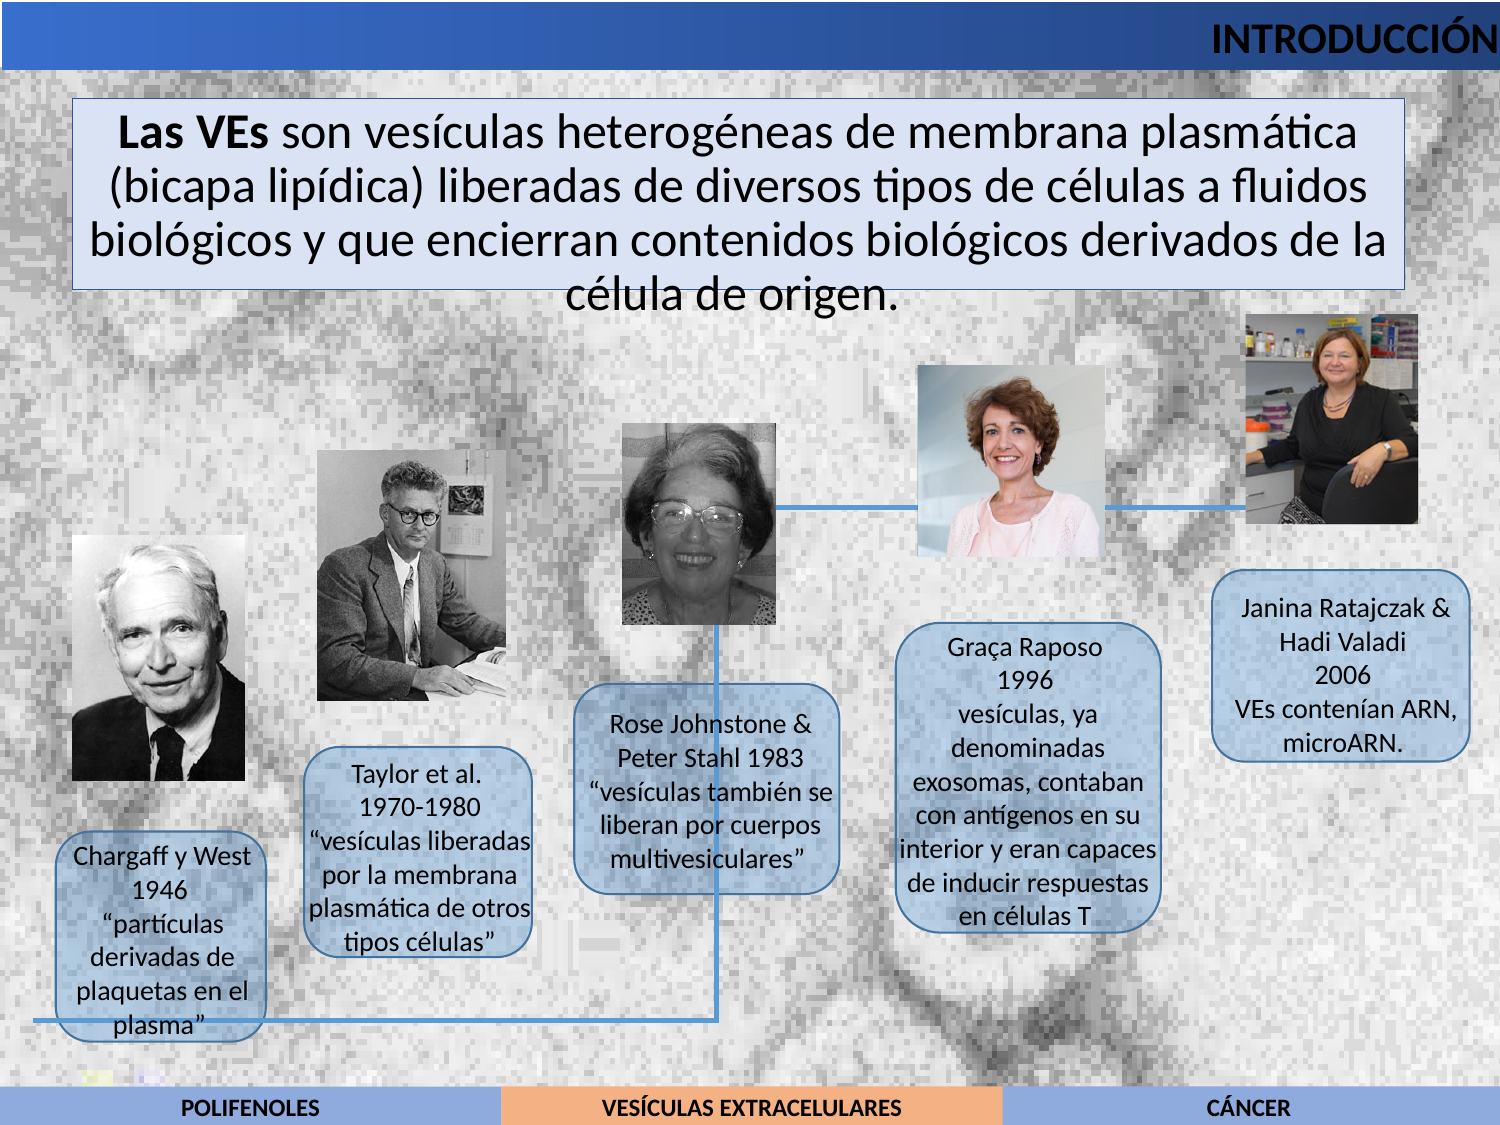

INTRODUCCIÓN
# Las VEs son vesículas heterogéneas de membrana plasmática (bicapa lipídica) liberadas de diversos tipos de células a fluidos biológicos y que encierran contenidos biológicos derivados de la célula de origen.
Janina Ratajczak & Hadi Valadi
2006
VEs contenían ARN, microARN.
Graça Raposo
1996
vesículas, ya denominadas exosomas, contaban con antígenos en su interior y eran capaces de inducir respuestas en células T
Rose Johnstone & Peter Stahl 1983
“vesículas también se liberan por cuerpos multivesiculares”
Taylor et al.
1970-1980
“vesículas liberadas por la membrana plasmática de otros tipos células”
Chargaff y West 1946
“partículas derivadas de plaquetas en el plasma”
VESÍCULAS EXTRACELULARES
CÁNCER
POLIFENOLES